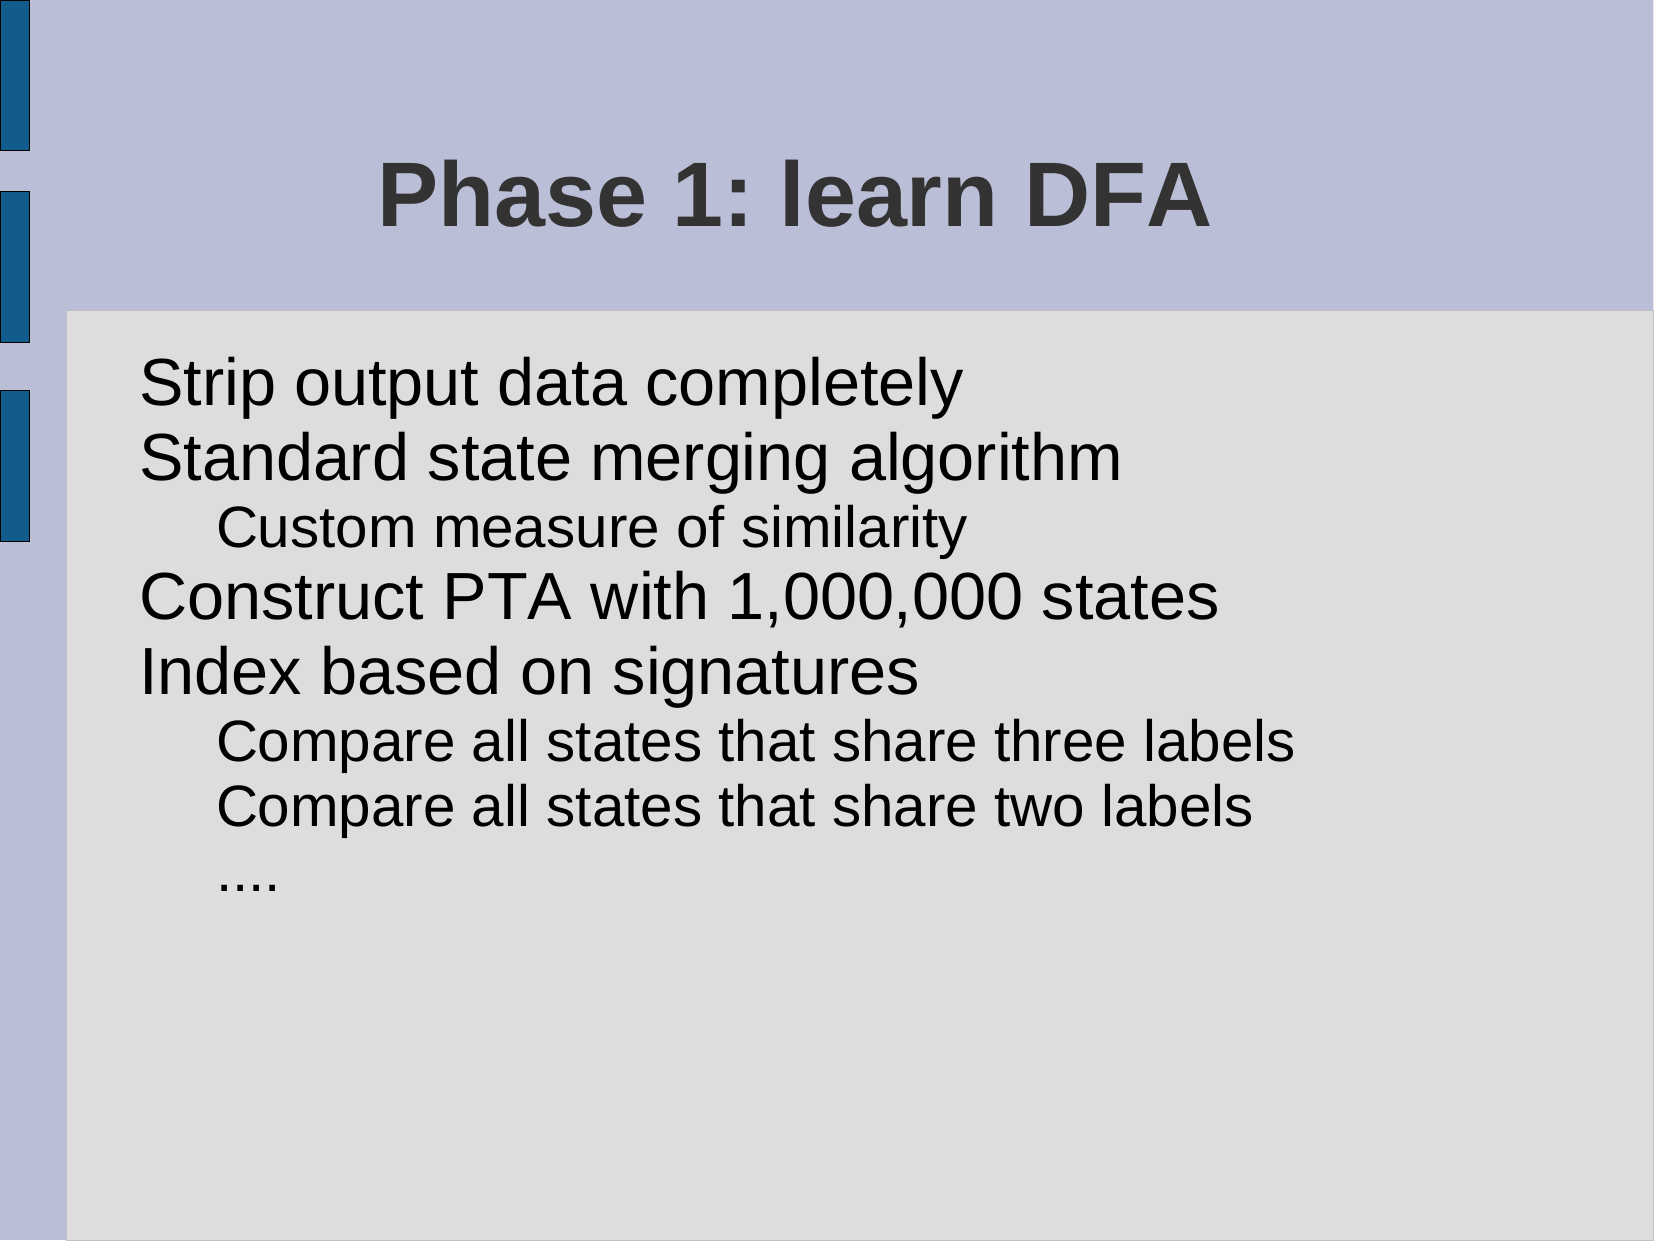

# Phase 1: learn DFA
Strip output data completely
Standard state merging algorithm
Custom measure of similarity
Construct PTA with 1,000,000 states
Index based on signatures
Compare all states that share three labels
Compare all states that share two labels
....